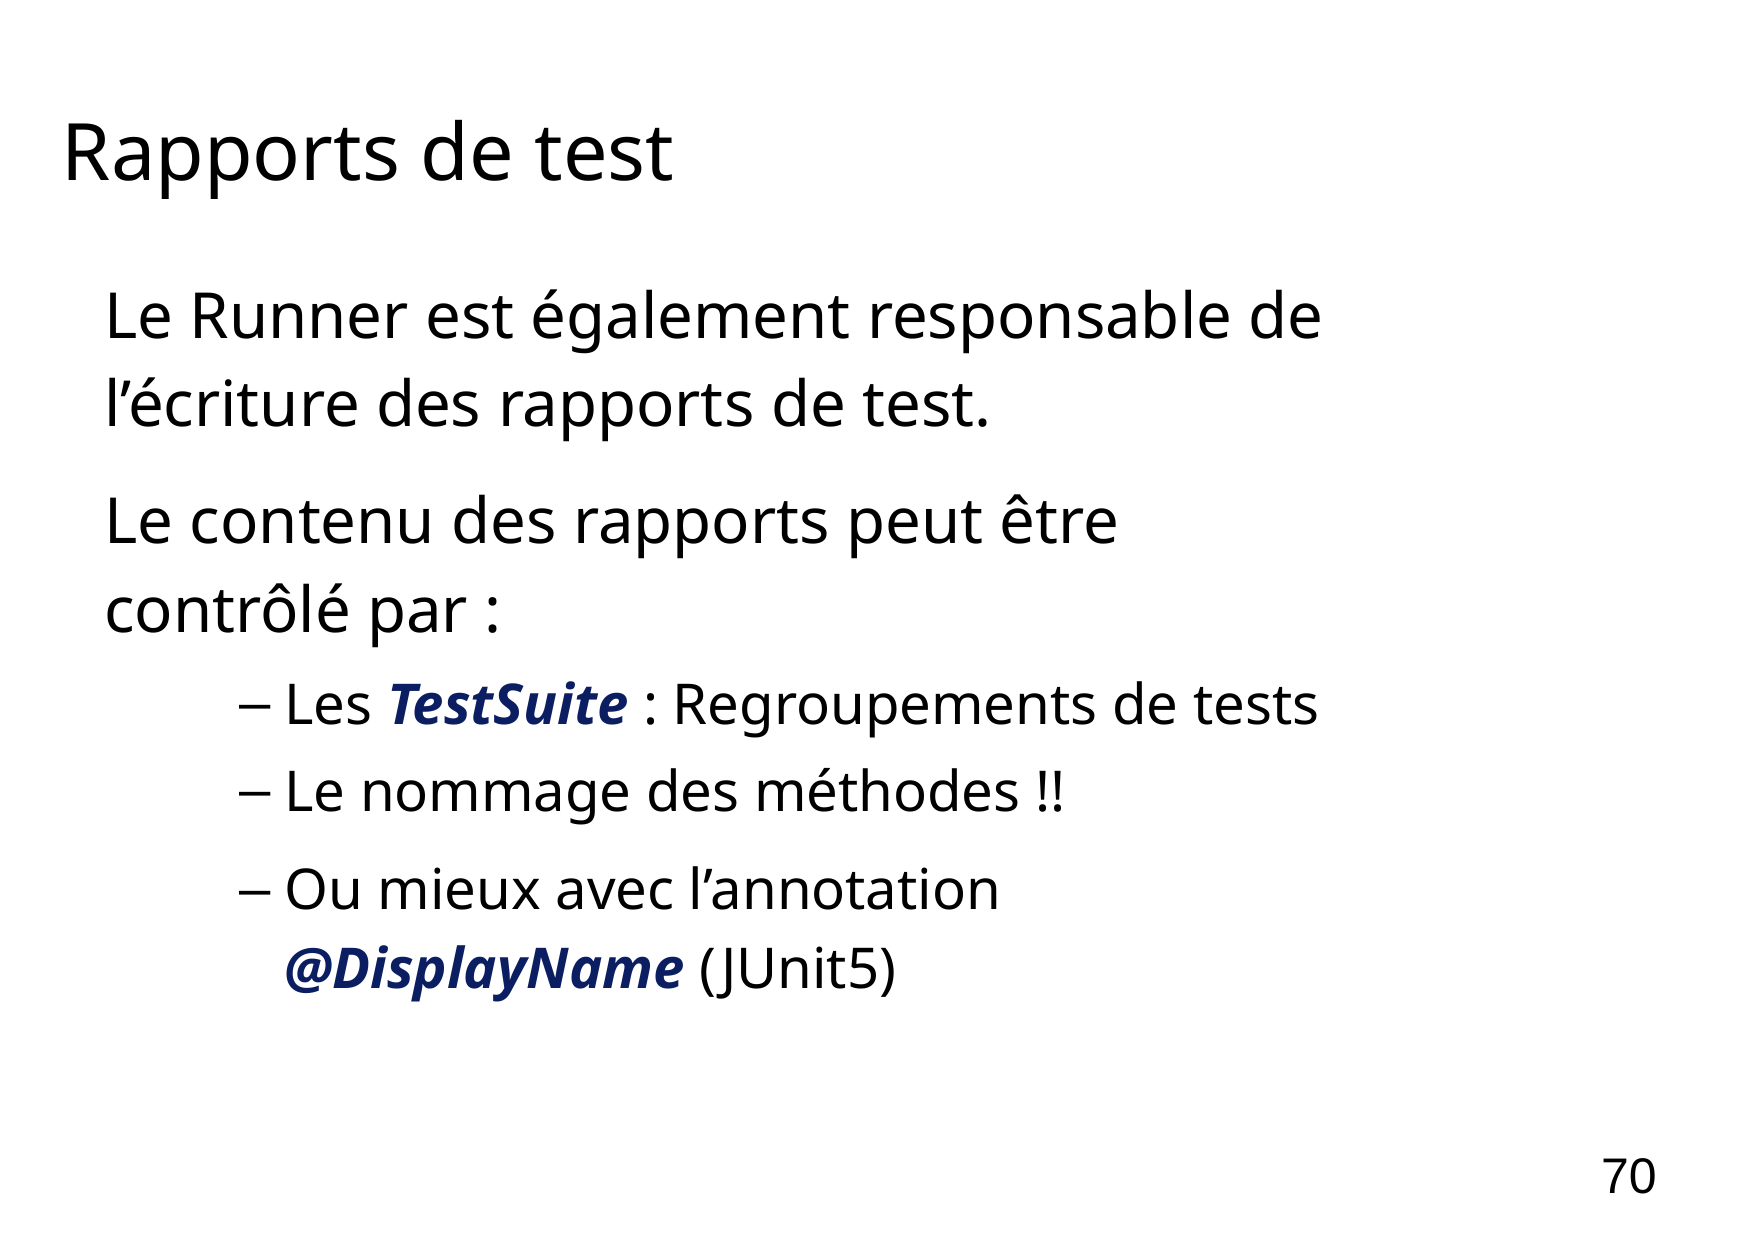

# Rapports de test
Le Runner est également responsable de l’écriture des rapports de test.
Le contenu des rapports peut être contrôlé par :
Les TestSuite : Regroupements de tests
Le nommage des méthodes !!
Ou mieux avec l’annotation
@DisplayName (JUnit5)
70